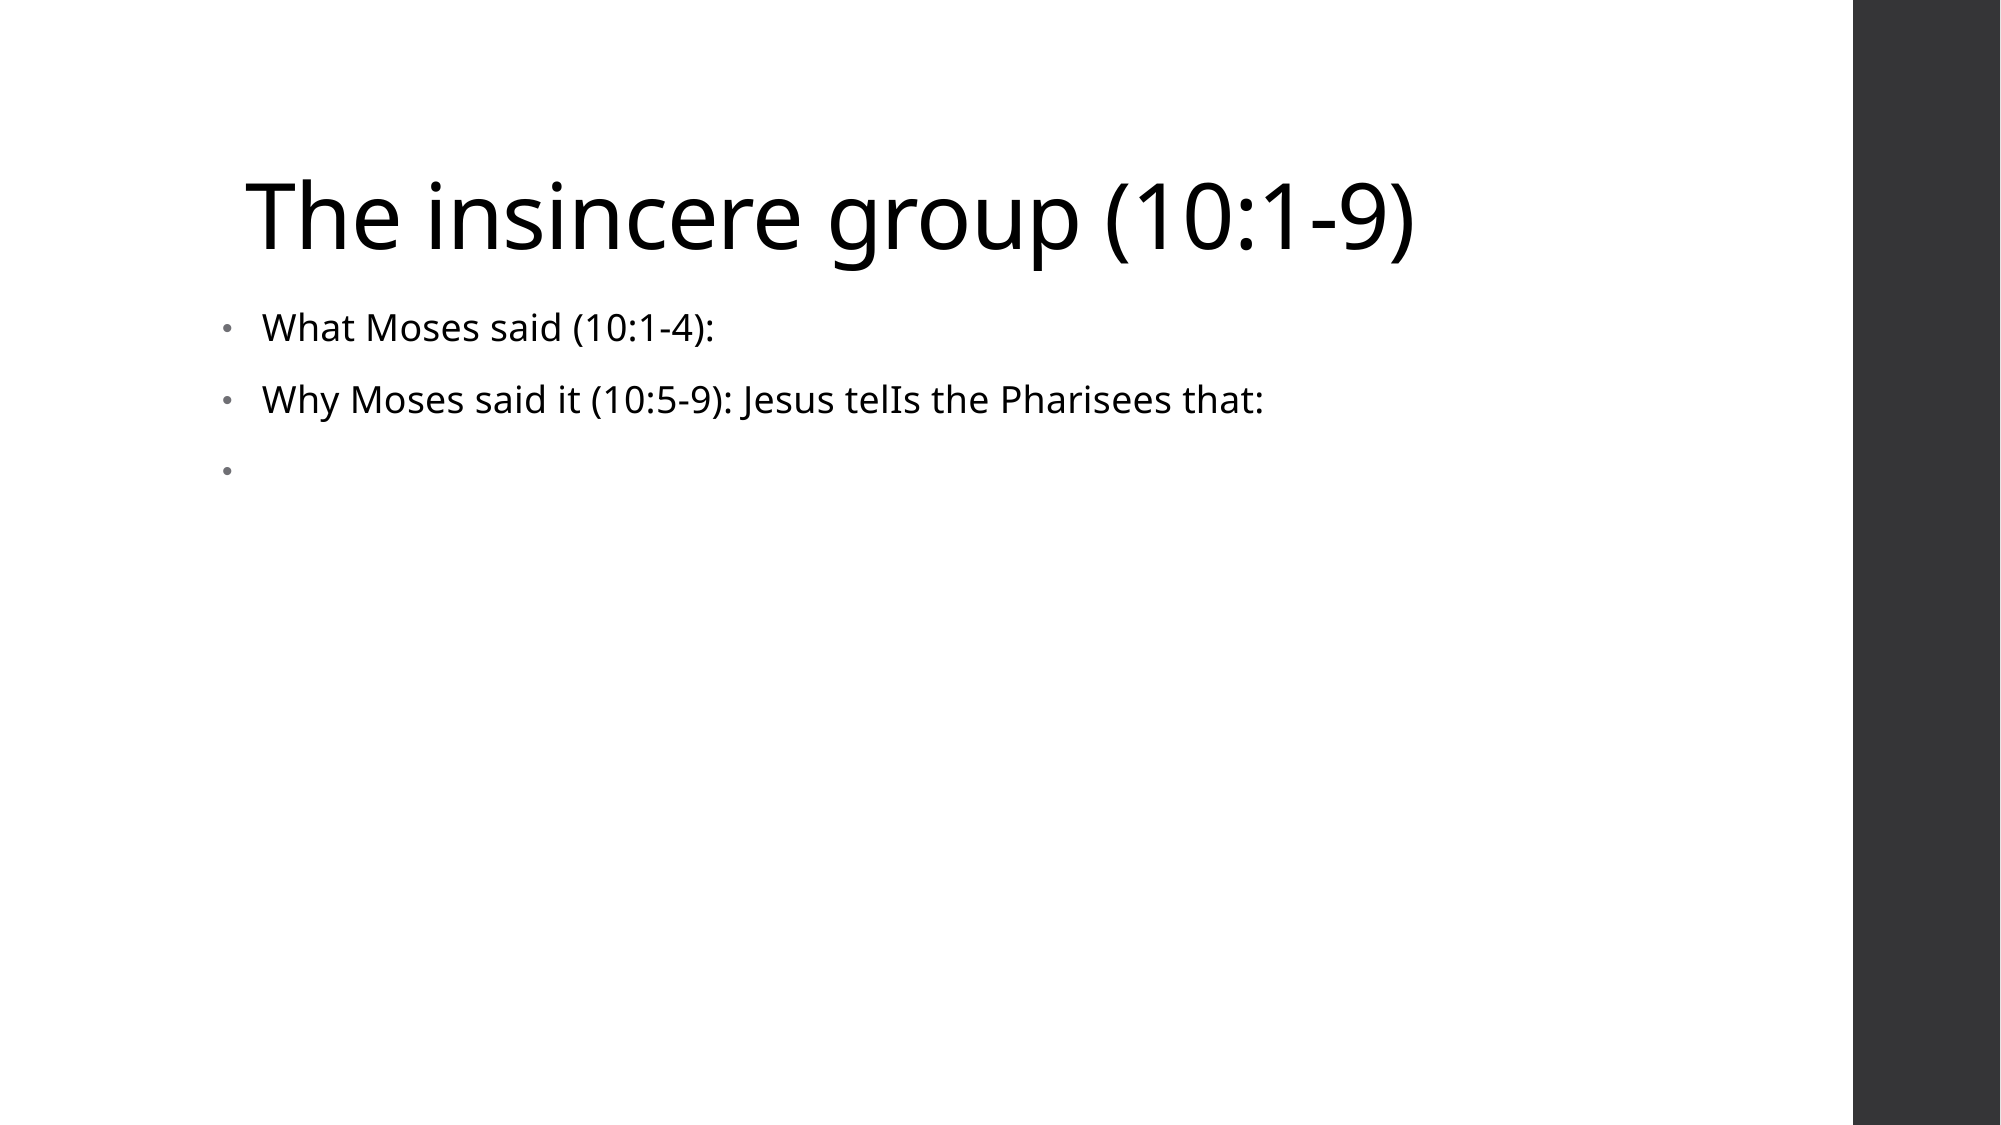

# The insincere group (10:1-9)
 What Moses said (10:1-4):
 Why Moses said it (10:5-9): Jesus telIs the Pharisees that: